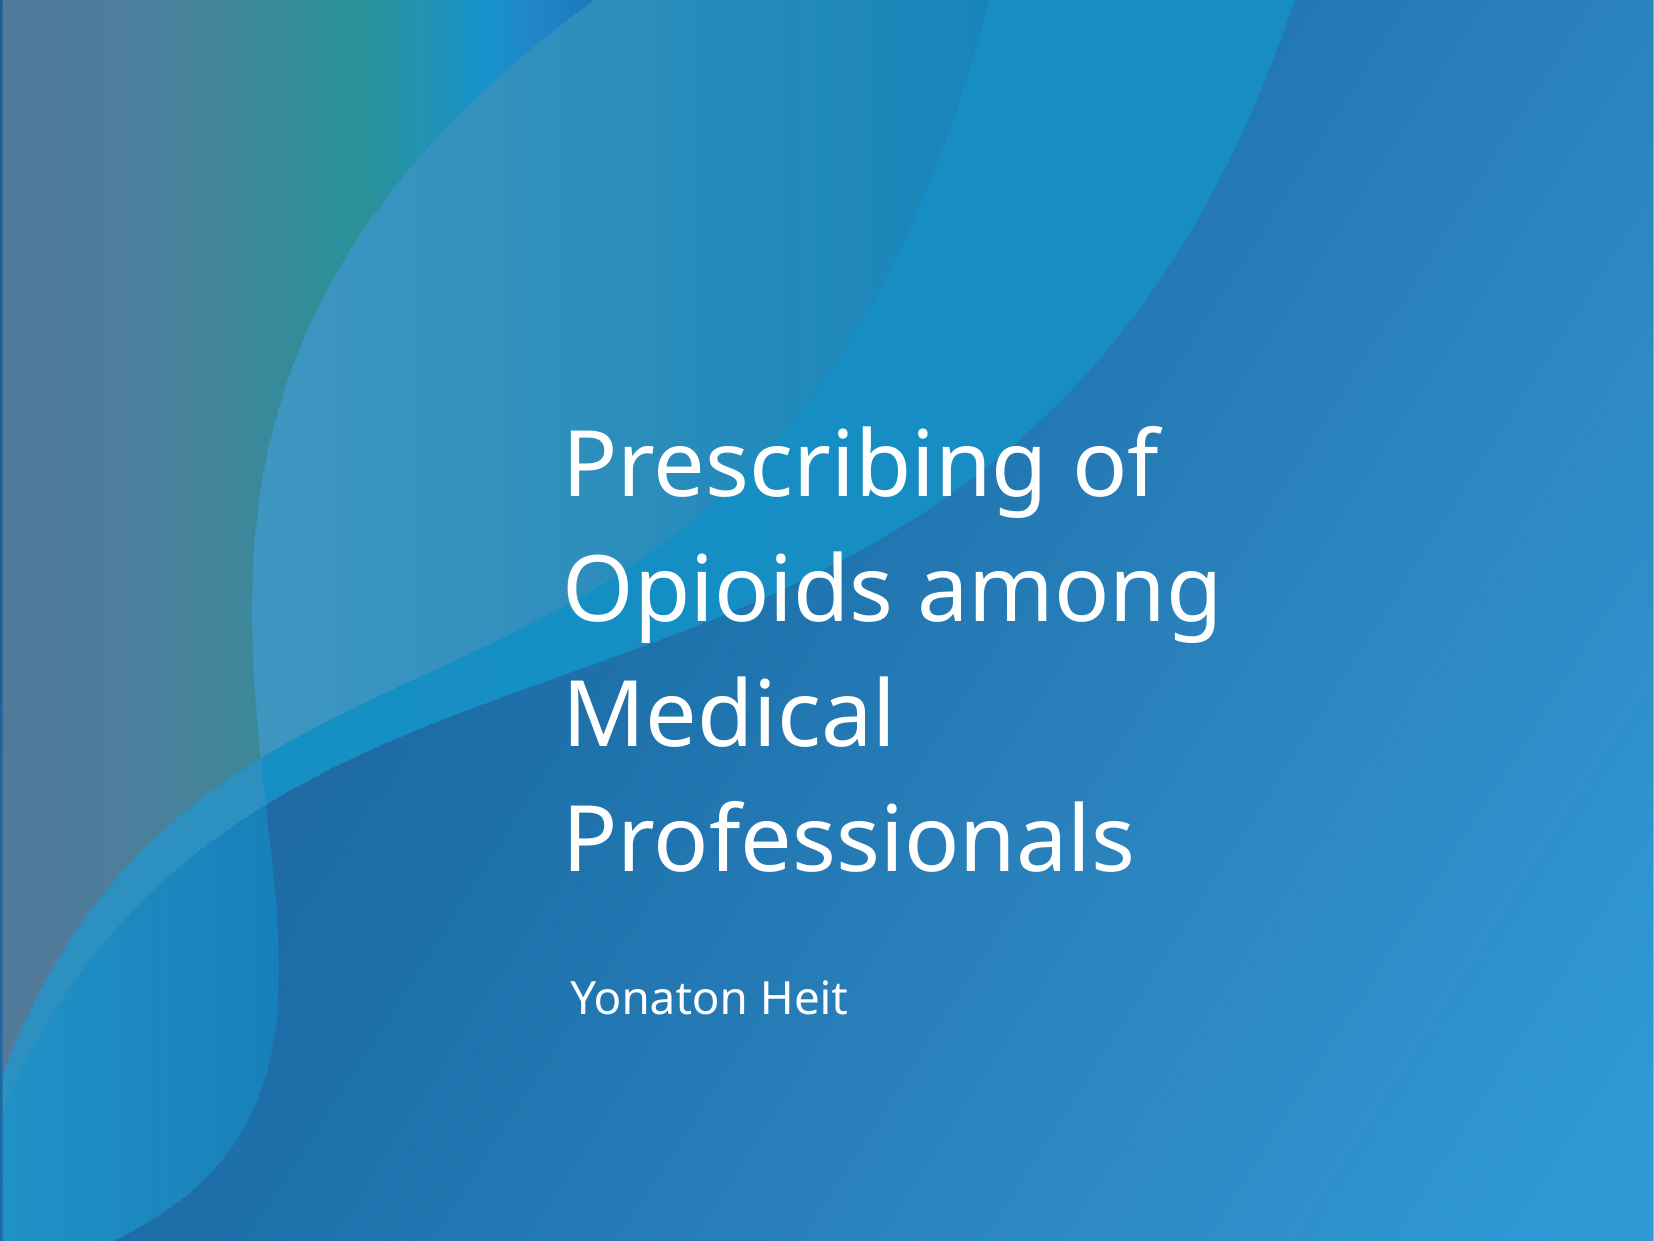

# Prescribing of Opioids among Medical Professionals
Yonaton Heit